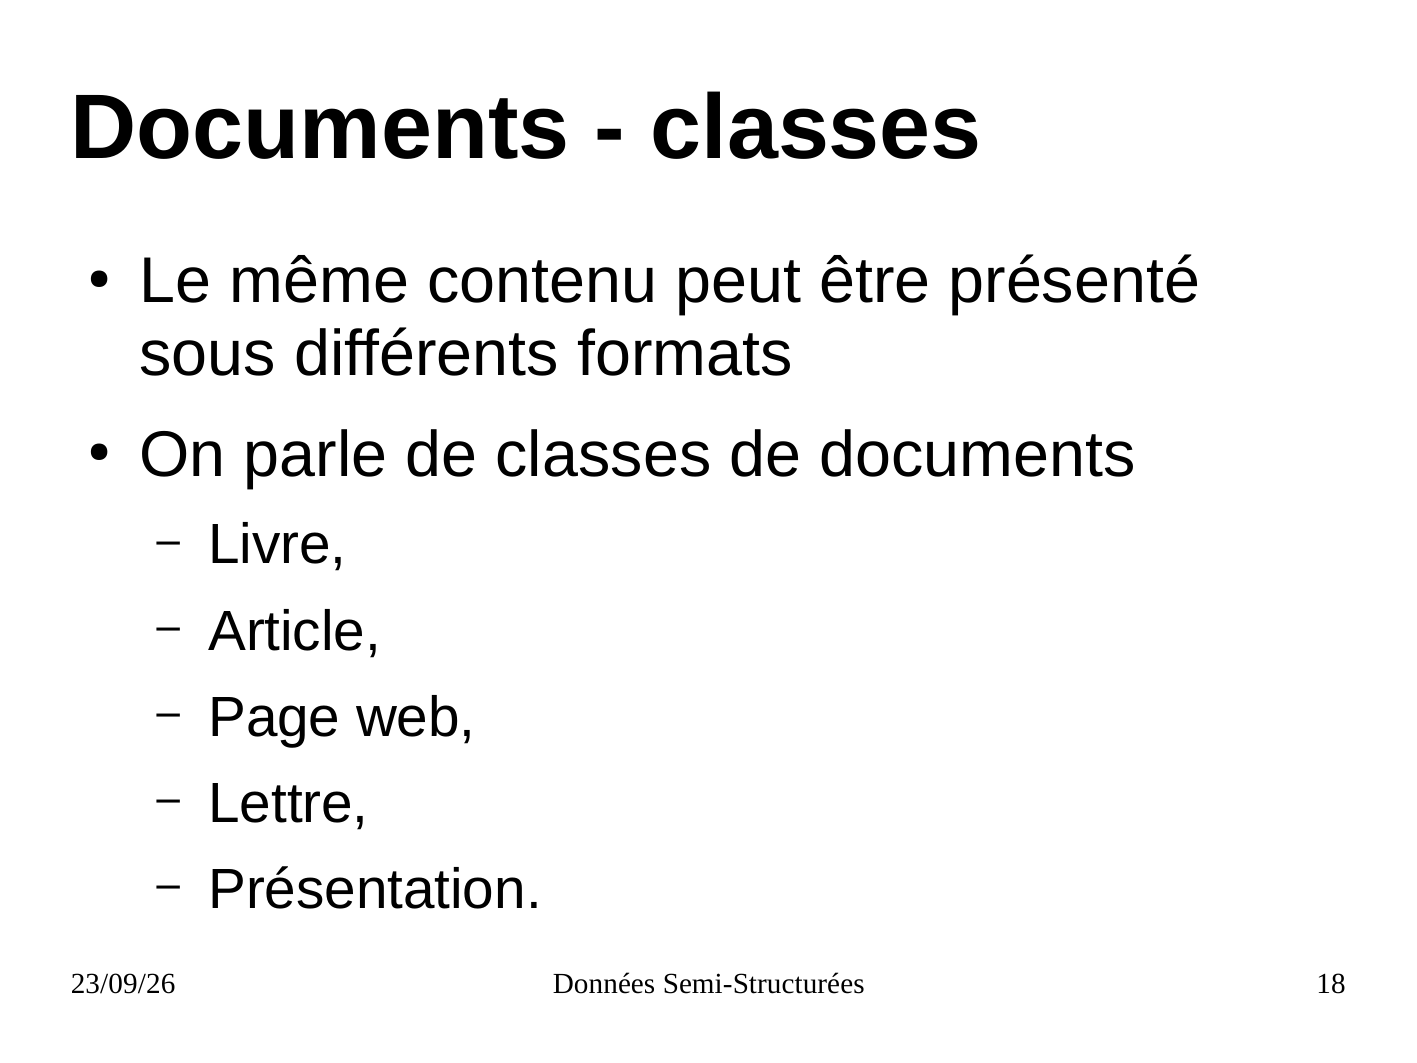

# Documents - classes
Le même contenu peut être présenté sous différents formats
On parle de classes de documents
Livre,
Article,
Page web,
Lettre,
Présentation.
Données Semi-Structurées
18